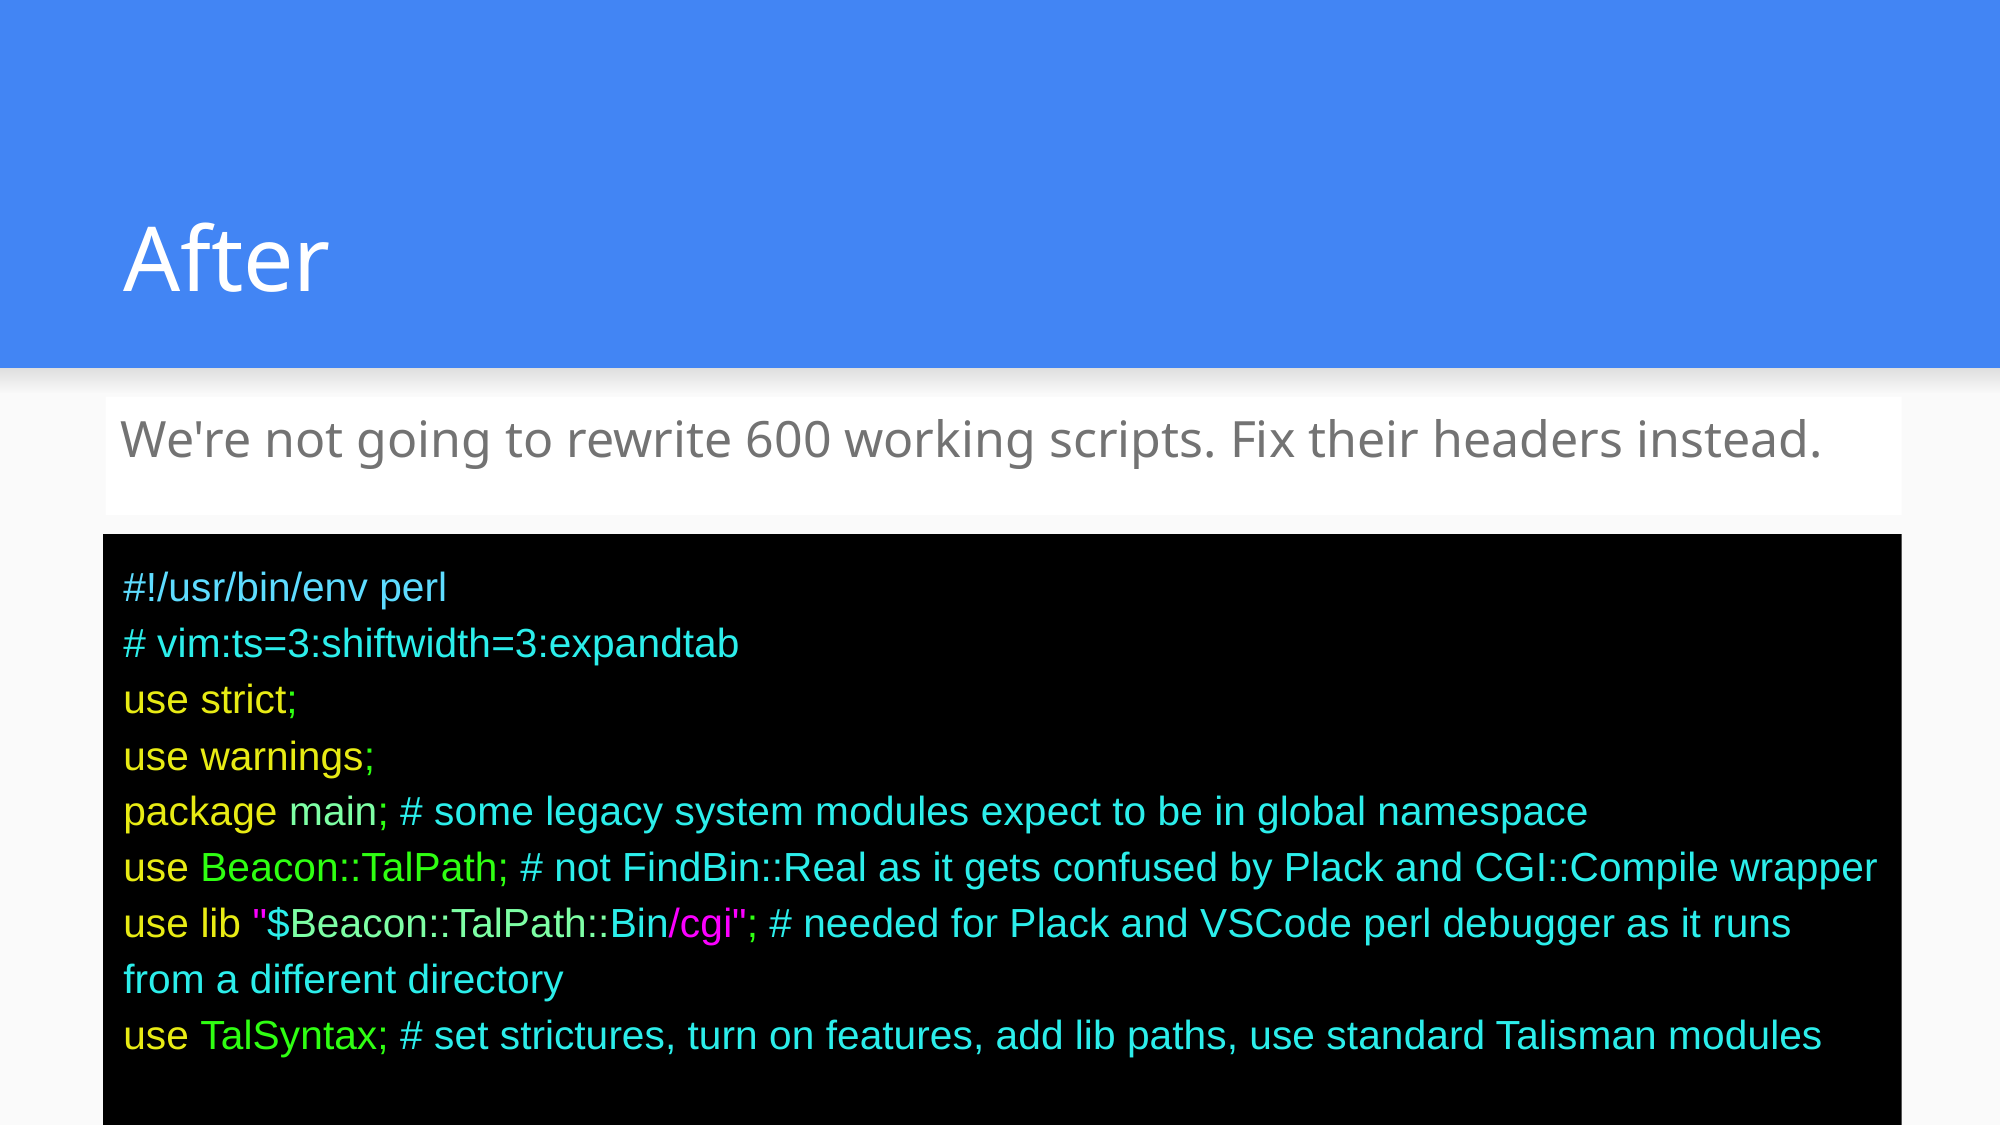

# After
We're not going to rewrite 600 working scripts. Fix their headers instead.
#!/usr/bin/env perl
# vim:ts=3:shiftwidth=3:expandtab use strict;
use warnings;
package main; # some legacy system modules expect to be in global namespace
use Beacon::TalPath; # not FindBin::Real as it gets confused by Plack and CGI::Compile wrapper
use lib "$Beacon::TalPath::Bin/cgi"; # needed for Plack and VSCode perl debugger as it runs from a different directory
use TalSyntax; # set strictures, turn on features, add lib paths, use standard Talisman modules